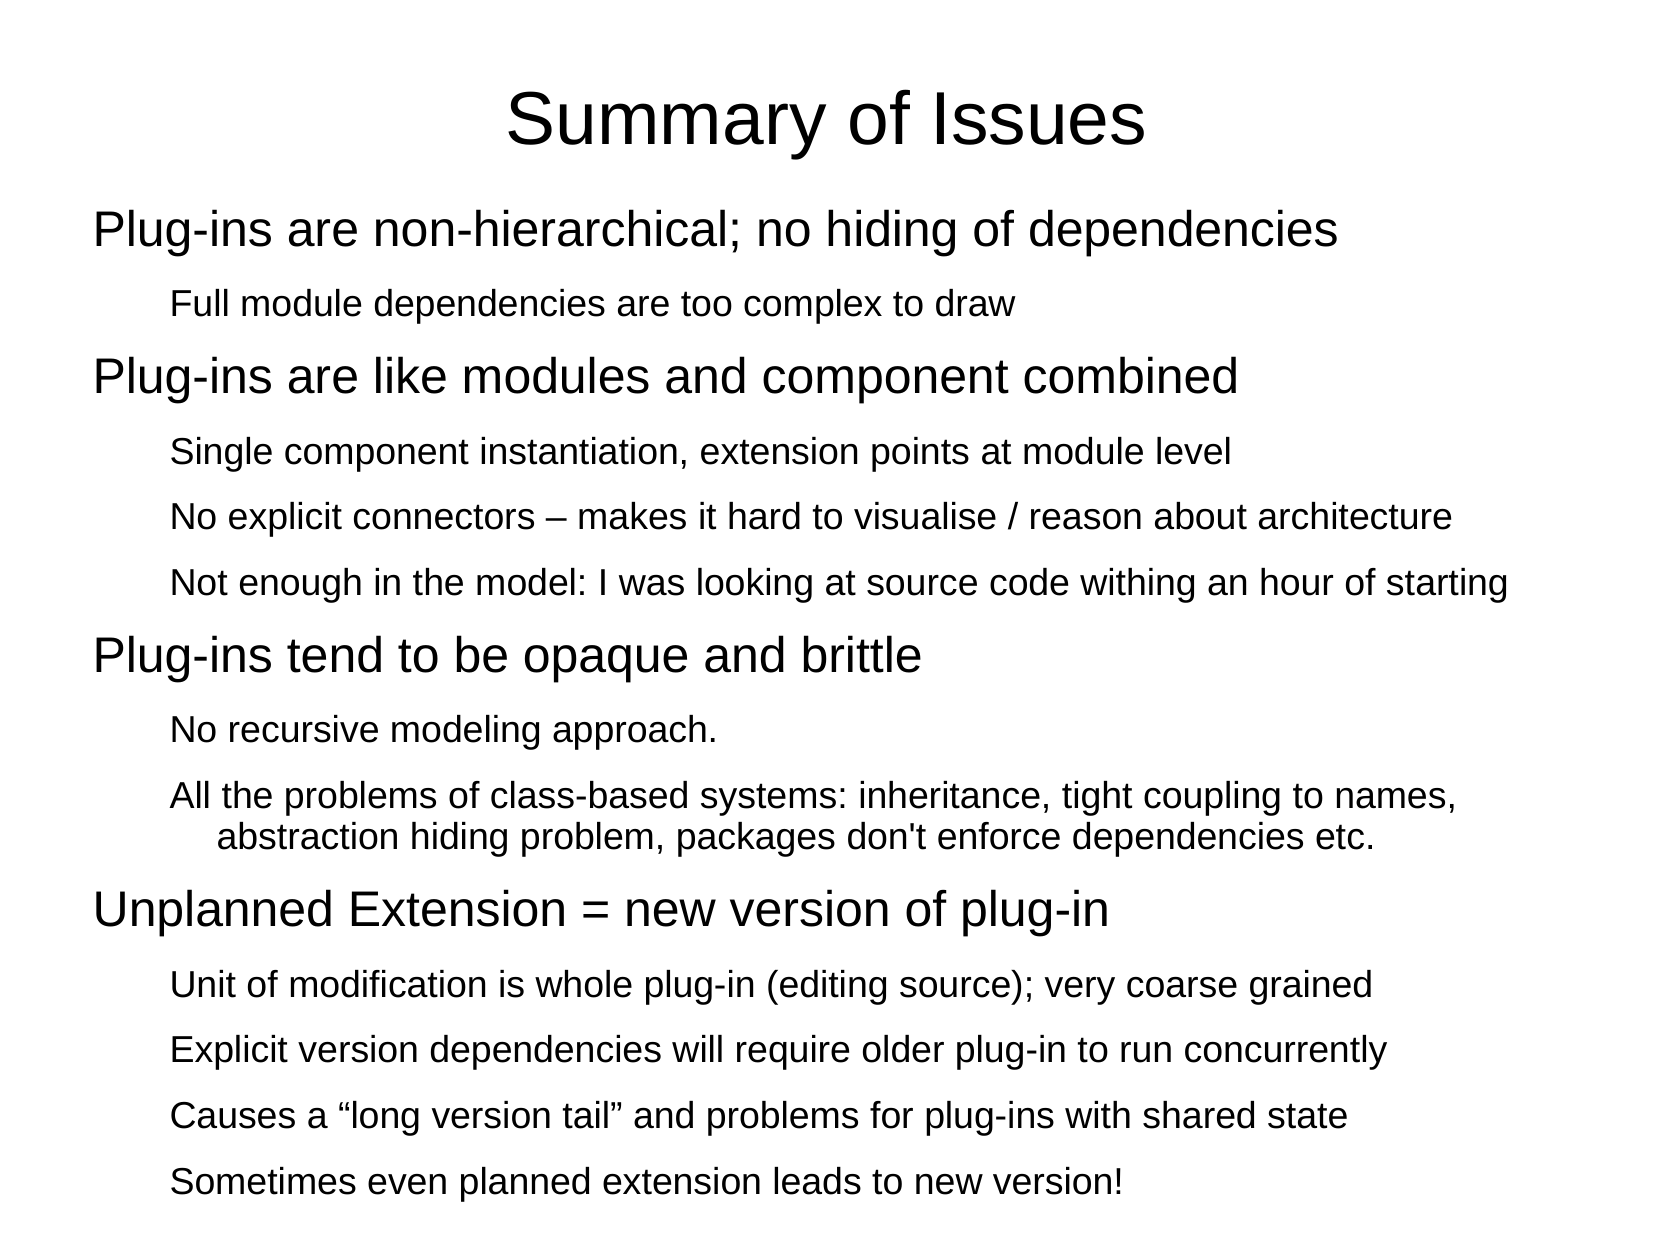

# Summary of Issues
Plug-ins are non-hierarchical; no hiding of dependencies
Full module dependencies are too complex to draw
Plug-ins are like modules and component combined
Single component instantiation, extension points at module level
No explicit connectors – makes it hard to visualise / reason about architecture
Not enough in the model: I was looking at source code withing an hour of starting
Plug-ins tend to be opaque and brittle
No recursive modeling approach.
All the problems of class-based systems: inheritance, tight coupling to names, abstraction hiding problem, packages don't enforce dependencies etc.
Unplanned Extension = new version of plug-in
Unit of modification is whole plug-in (editing source); very coarse grained
Explicit version dependencies will require older plug-in to run concurrently
Causes a “long version tail” and problems for plug-ins with shared state
Sometimes even planned extension leads to new version!